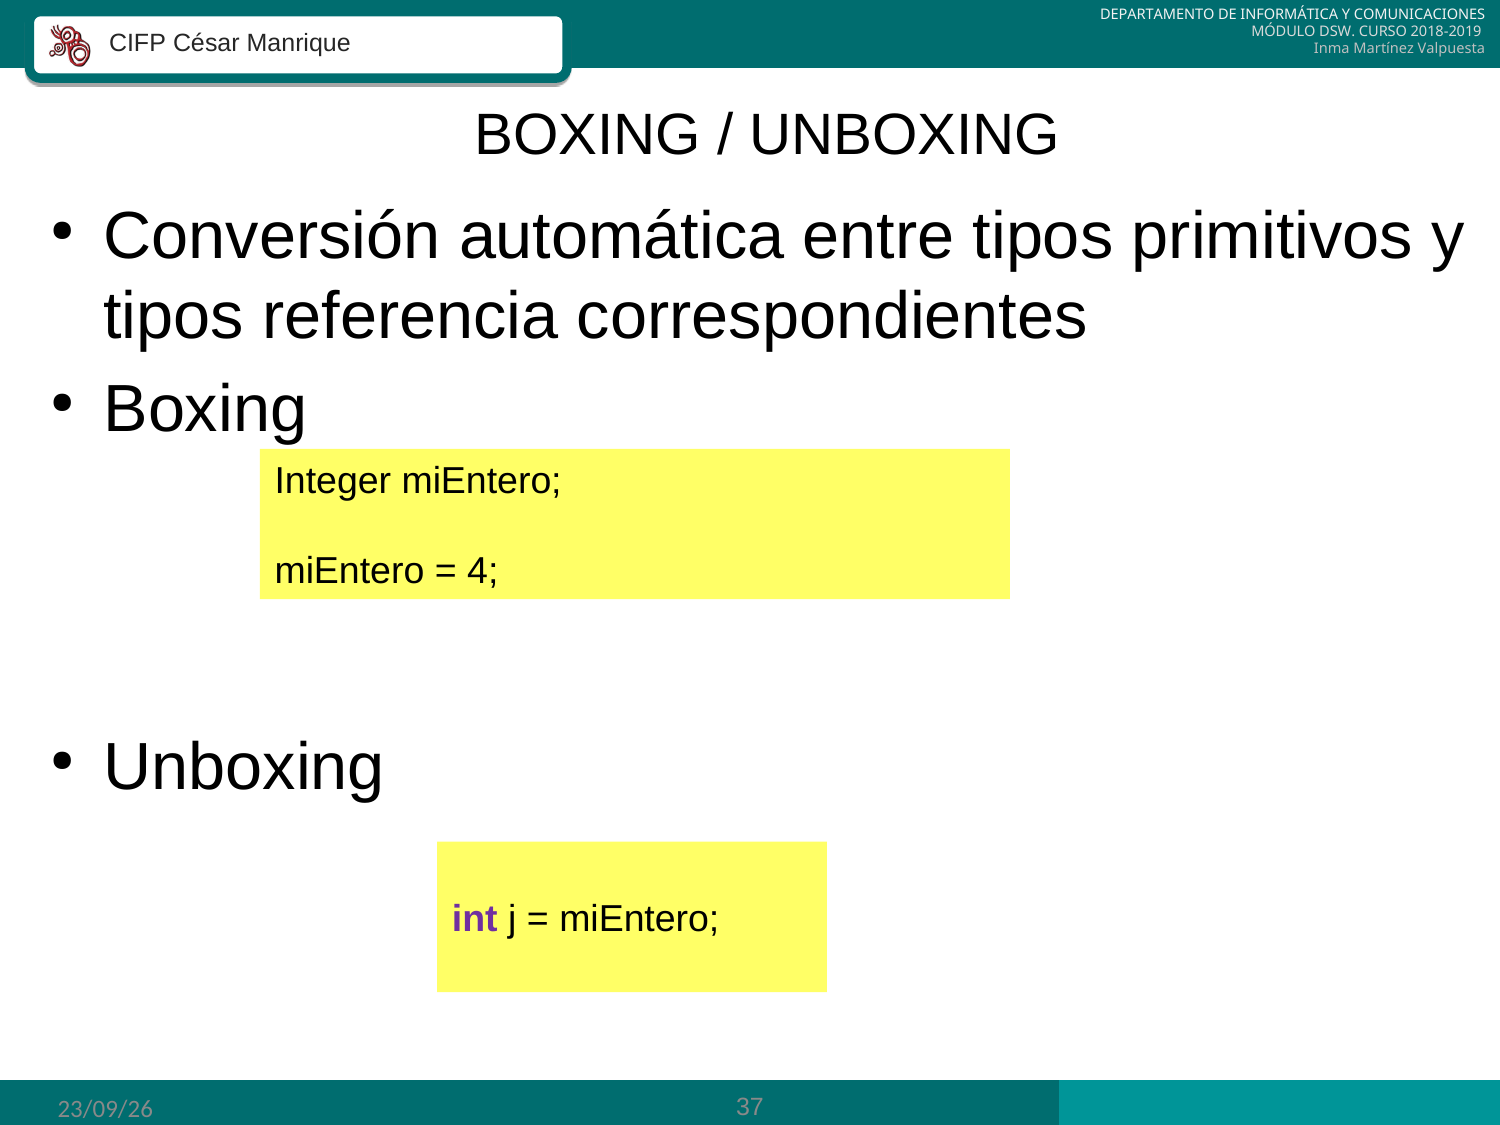

# BOXING / UNBOXING
Conversión automática entre tipos primitivos y tipos referencia correspondientes
Boxing
Unboxing
Integer miEntero;
miEntero = 4;
int j = miEntero;